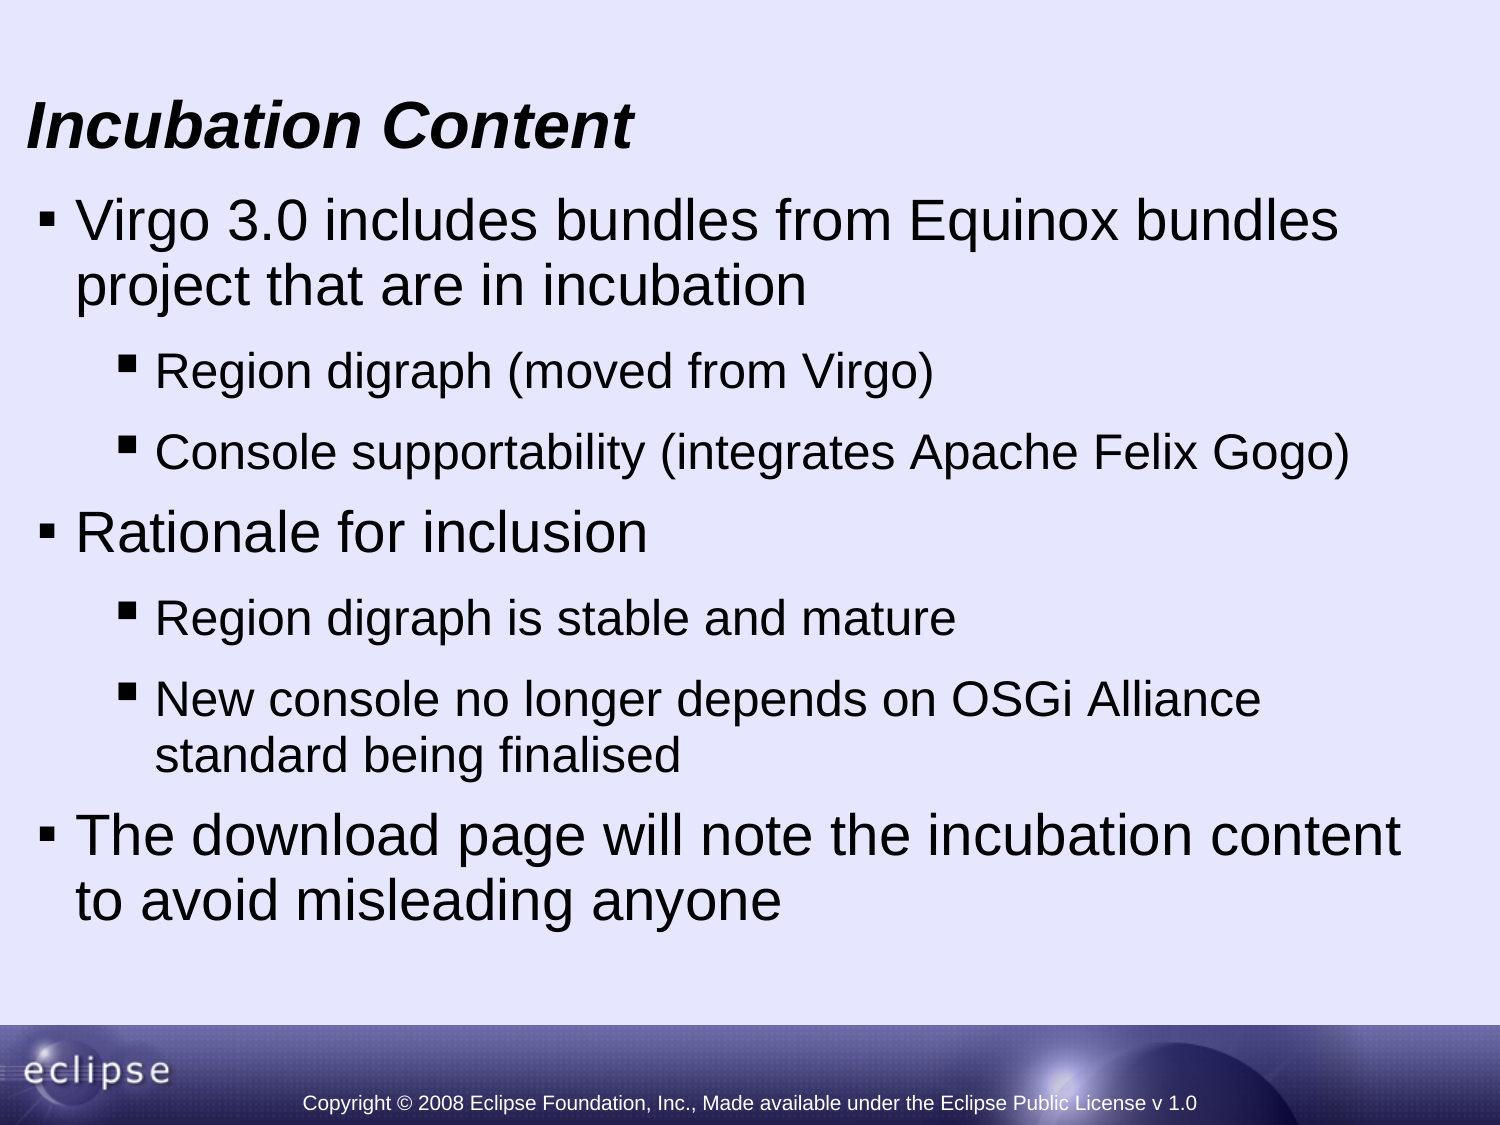

# Incubation Content
Virgo 3.0 includes bundles from Equinox bundles project that are in incubation
Region digraph (moved from Virgo)
Console supportability (integrates Apache Felix Gogo)
Rationale for inclusion
Region digraph is stable and mature
New console no longer depends on OSGi Alliance standard being finalised
The download page will note the incubation content to avoid misleading anyone